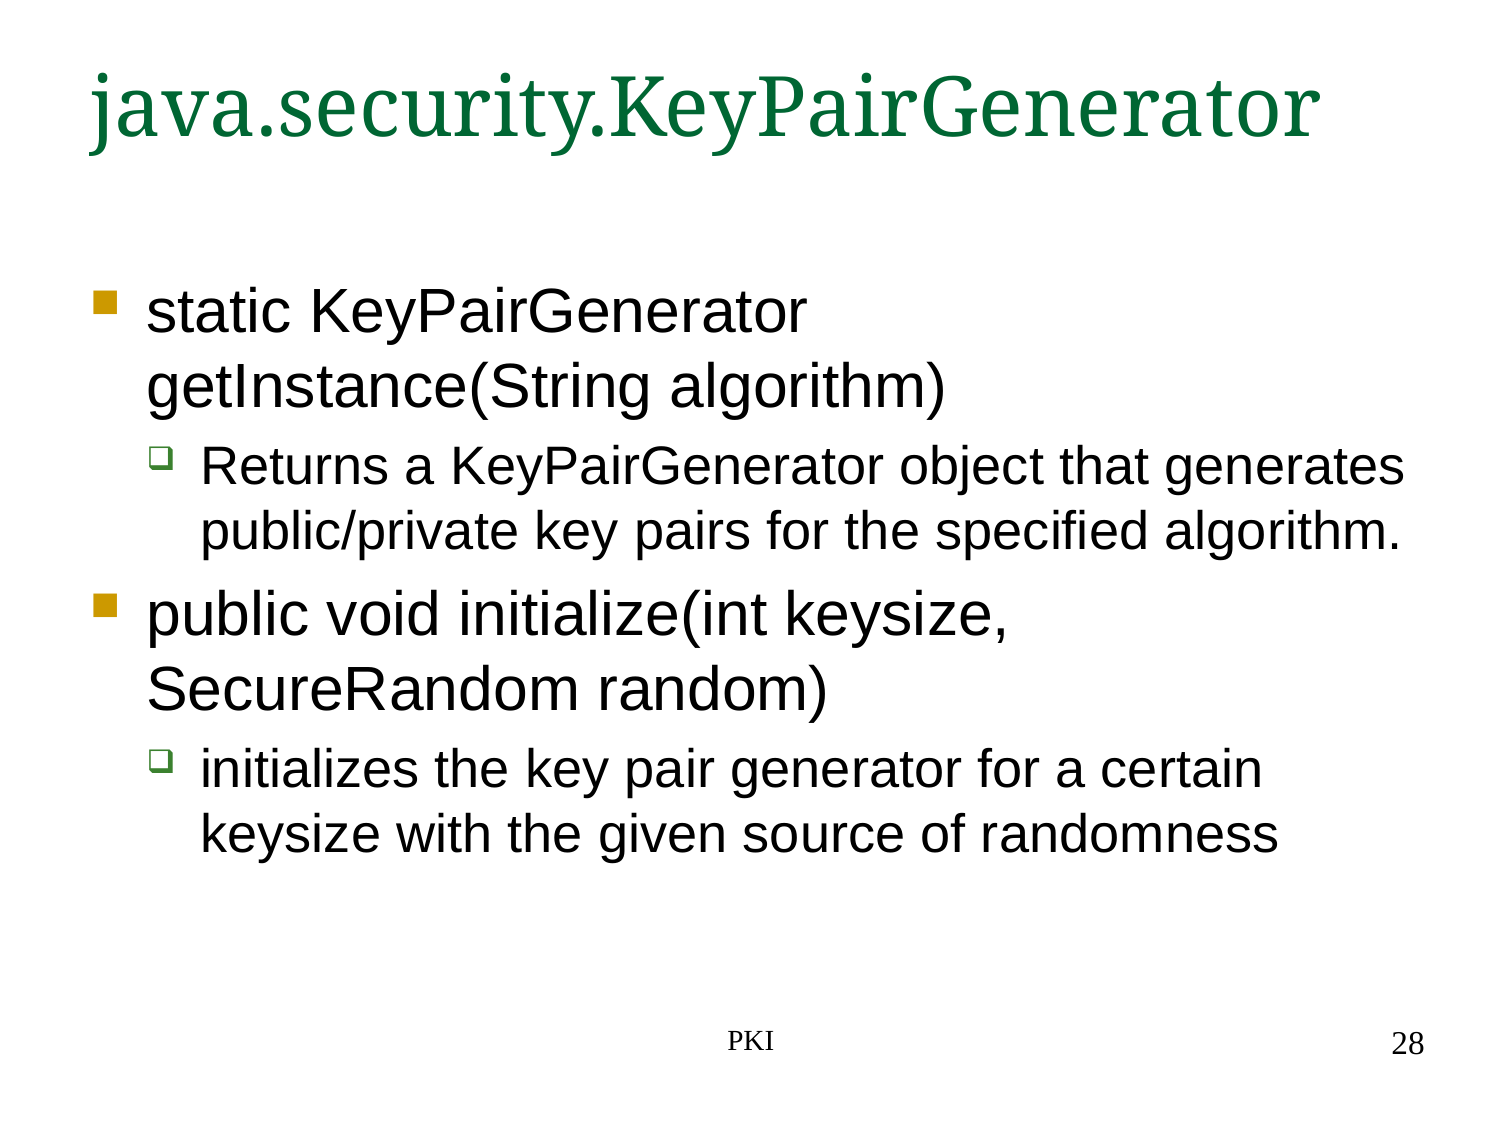

# java.security.KeyPairGenerator
static KeyPairGenerator getInstance(String algorithm)
Returns a KeyPairGenerator object that generates public/private key pairs for the specified algorithm.
public void initialize(int keysize, SecureRandom random)
initializes the key pair generator for a certain keysize with the given source of randomness
PKI
28